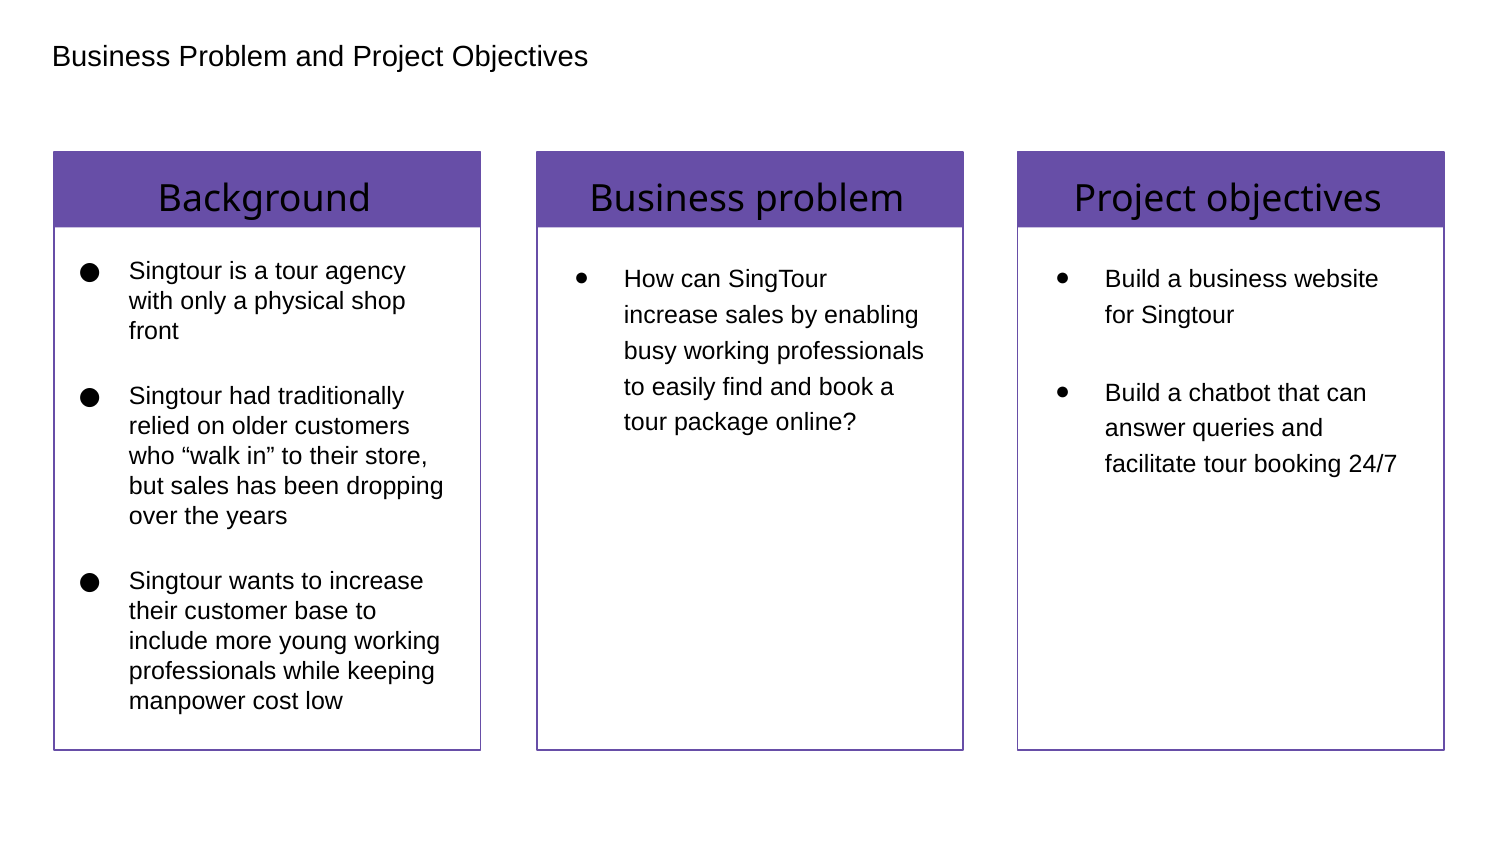

# Business Problem and Project Objectives
Background
Background
Background
Business problem
Background
Project objectives
Singtour is a tour agency with only a physical shop front
Singtour had traditionally relied on older customers who “walk in” to their store, but sales has been dropping over the years
Singtour wants to increase their customer base to include more young working professionals while keeping manpower cost low
How can SingTour increase sales by enabling busy working professionals to easily find and book a tour package online?
Build a business website for Singtour
Build a chatbot that can answer queries and facilitate tour booking 24/7